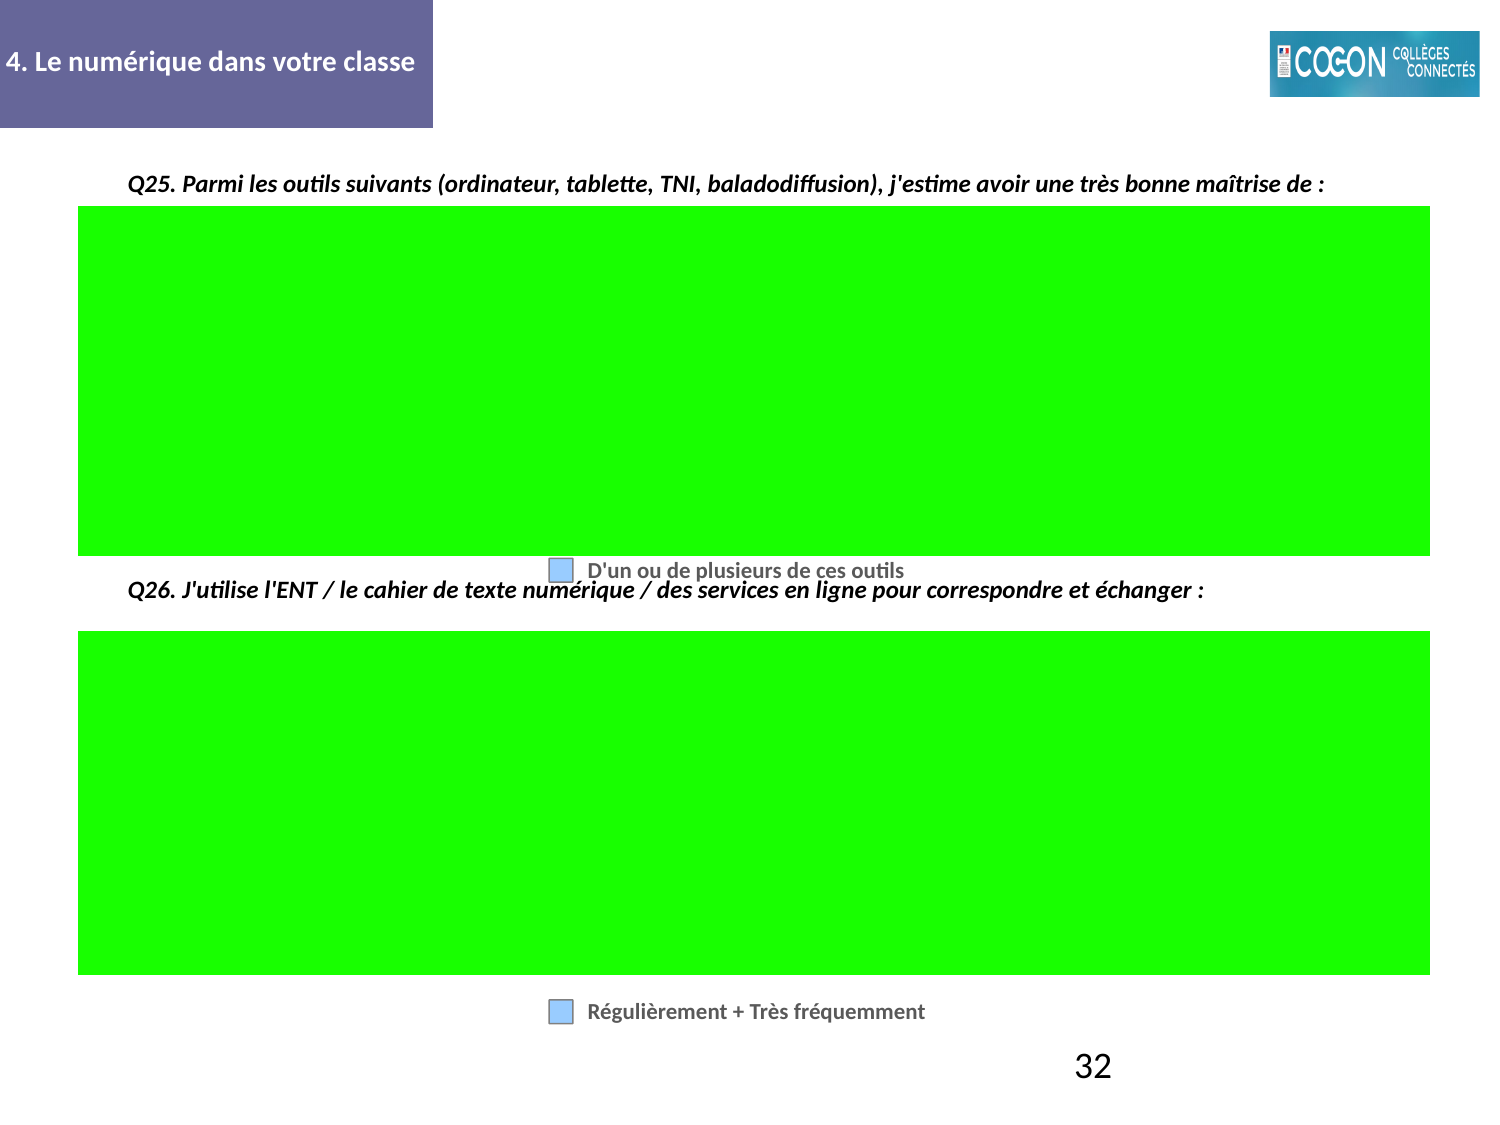

4. Le numérique dans votre classe
Q25. Parmi les outils suivants (ordinateur, tablette, TNI, baladodiffusion), j'estime avoir une très bonne maîtrise de :
D'un ou de plusieurs de ces outils
Q26. J'utilise l'ENT / le cahier de texte numérique / des services en ligne pour correspondre et échanger :
Régulièrement + Très fréquemment